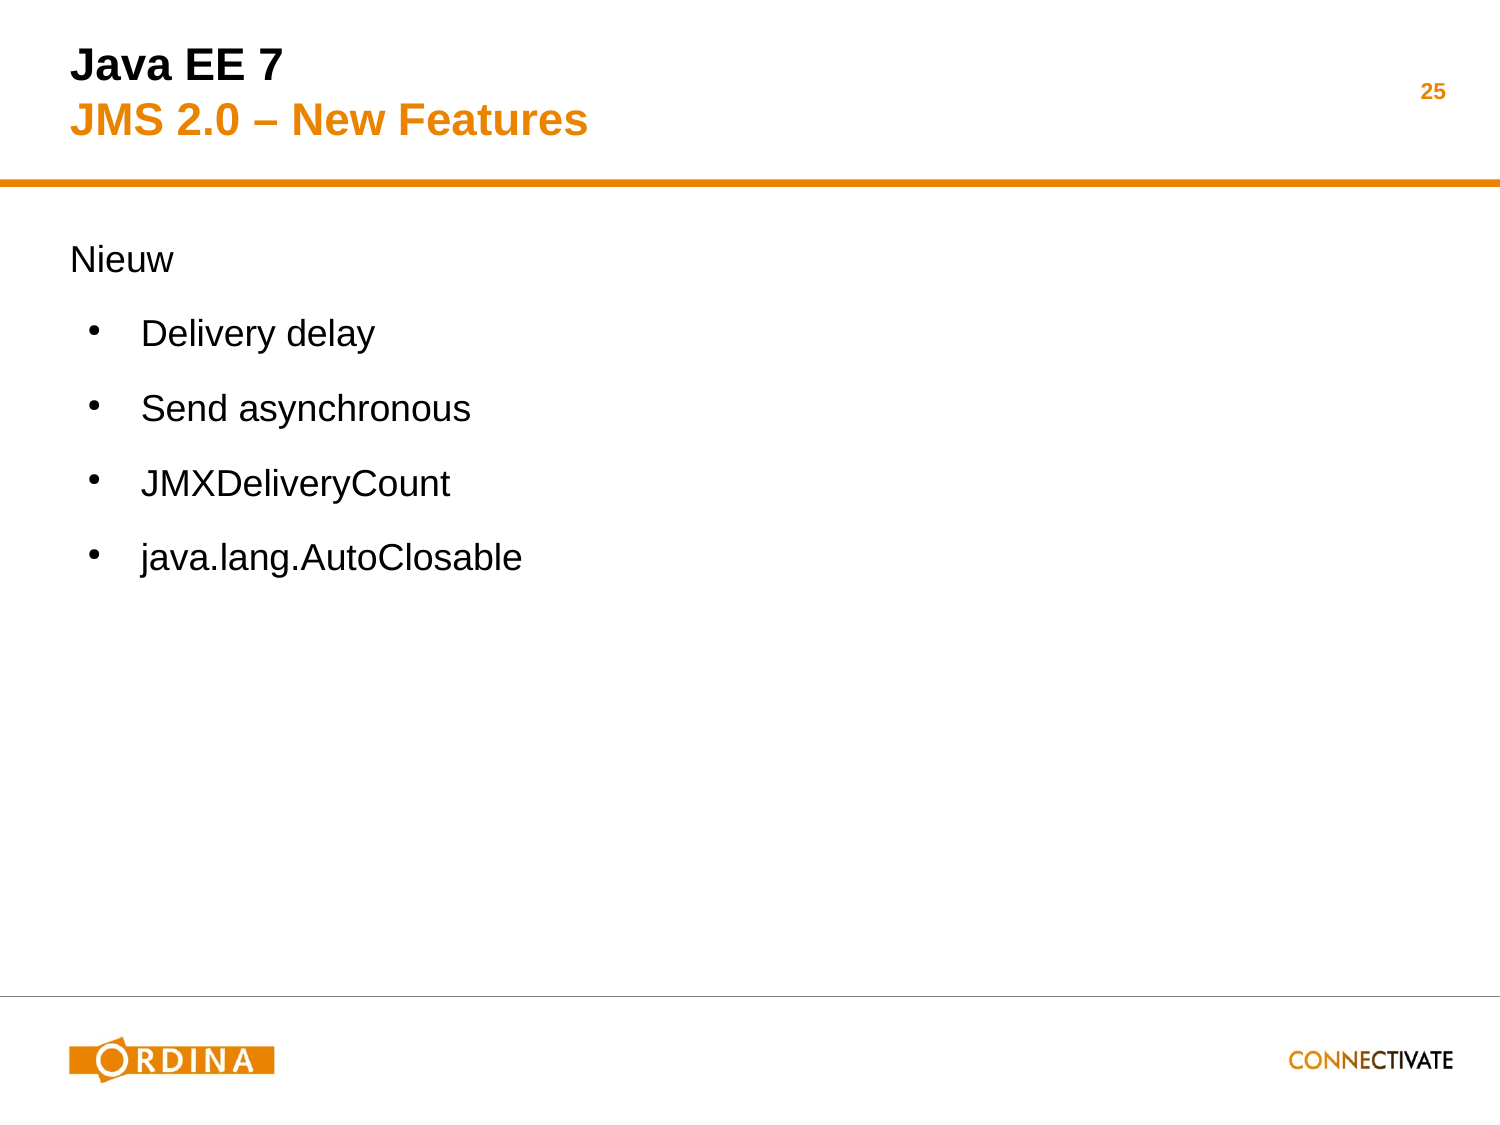

# Java EE 7 JMS 2.0 – New Features
Nieuw
Delivery delay
Send asynchronous
JMXDeliveryCount
java.lang.AutoClosable